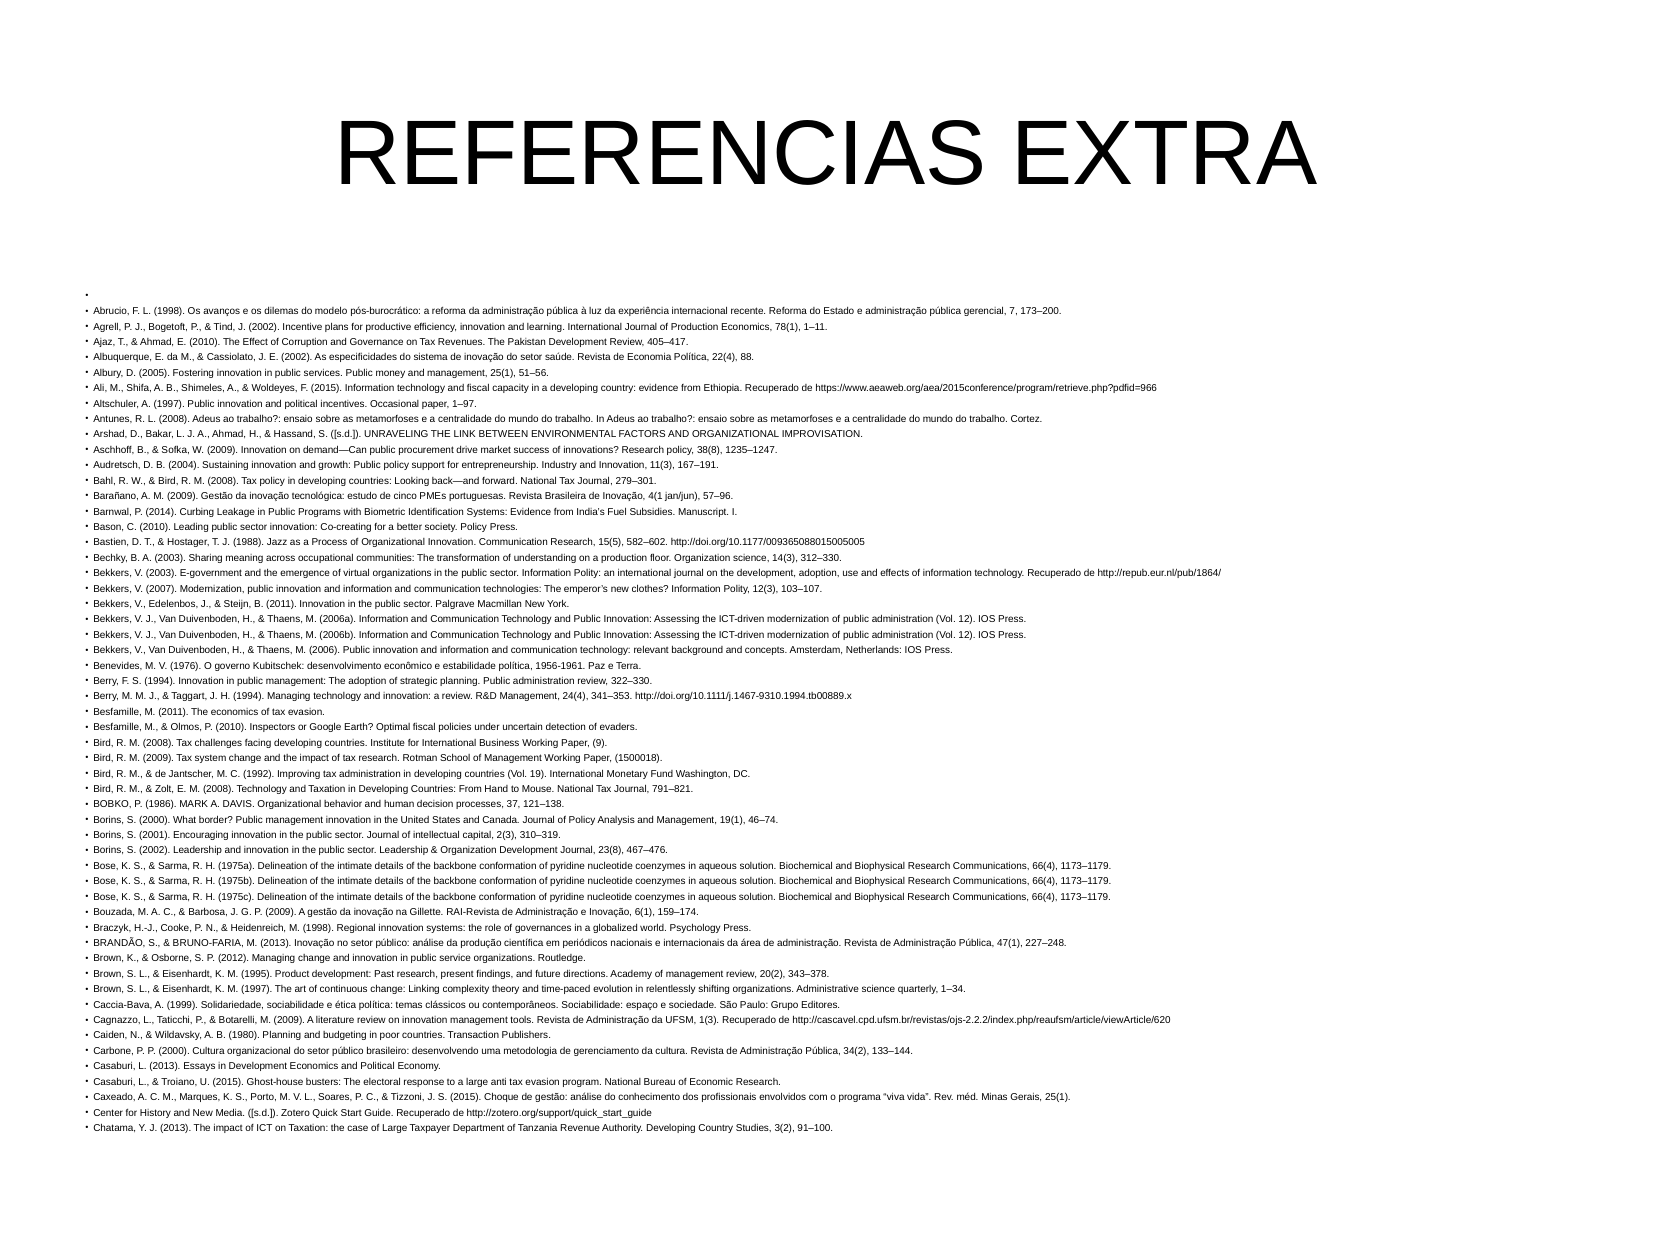

# REFERENCIAS EXTRA
Abrucio, F. L. (1998). Os avanços e os dilemas do modelo pós-burocrático: a reforma da administração pública à luz da experiência internacional recente. Reforma do Estado e administração pública gerencial, 7, 173–200.
Agrell, P. J., Bogetoft, P., & Tind, J. (2002). Incentive plans for productive efficiency, innovation and learning. International Journal of Production Economics, 78(1), 1–11.
Ajaz, T., & Ahmad, E. (2010). The Effect of Corruption and Governance on Tax Revenues. The Pakistan Development Review, 405–417.
Albuquerque, E. da M., & Cassiolato, J. E. (2002). As especificidades do sistema de inovação do setor saúde. Revista de Economia Política, 22(4), 88.
Albury, D. (2005). Fostering innovation in public services. Public money and management, 25(1), 51–56.
Ali, M., Shifa, A. B., Shimeles, A., & Woldeyes, F. (2015). Information technology and fiscal capacity in a developing country: evidence from Ethiopia. Recuperado de https://www.aeaweb.org/aea/2015conference/program/retrieve.php?pdfid=966
Altschuler, A. (1997). Public innovation and political incentives. Occasional paper, 1–97.
Antunes, R. L. (2008). Adeus ao trabalho?: ensaio sobre as metamorfoses e a centralidade do mundo do trabalho. In Adeus ao trabalho?: ensaio sobre as metamorfoses e a centralidade do mundo do trabalho. Cortez.
Arshad, D., Bakar, L. J. A., Ahmad, H., & Hassand, S. ([s.d.]). UNRAVELING THE LINK BETWEEN ENVIRONMENTAL FACTORS AND ORGANIZATIONAL IMPROVISATION.
Aschhoff, B., & Sofka, W. (2009). Innovation on demand—Can public procurement drive market success of innovations? Research policy, 38(8), 1235–1247.
Audretsch, D. B. (2004). Sustaining innovation and growth: Public policy support for entrepreneurship. Industry and Innovation, 11(3), 167–191.
Bahl, R. W., & Bird, R. M. (2008). Tax policy in developing countries: Looking back—and forward. National Tax Journal, 279–301.
Barañano, A. M. (2009). Gestão da inovação tecnológica: estudo de cinco PMEs portuguesas. Revista Brasileira de Inovação, 4(1 jan/jun), 57–96.
Barnwal, P. (2014). Curbing Leakage in Public Programs with Biometric Identification Systems: Evidence from India’s Fuel Subsidies. Manuscript. I.
Bason, C. (2010). Leading public sector innovation: Co-creating for a better society. Policy Press.
Bastien, D. T., & Hostager, T. J. (1988). Jazz as a Process of Organizational Innovation. Communication Research, 15(5), 582–602. http://doi.org/10.1177/009365088015005005
Bechky, B. A. (2003). Sharing meaning across occupational communities: The transformation of understanding on a production floor. Organization science, 14(3), 312–330.
Bekkers, V. (2003). E-government and the emergence of virtual organizations in the public sector. Information Polity: an international journal on the development, adoption, use and effects of information technology. Recuperado de http://repub.eur.nl/pub/1864/
Bekkers, V. (2007). Modernization, public innovation and information and communication technologies: The emperor’s new clothes? Information Polity, 12(3), 103–107.
Bekkers, V., Edelenbos, J., & Steijn, B. (2011). Innovation in the public sector. Palgrave Macmillan New York.
Bekkers, V. J., Van Duivenboden, H., & Thaens, M. (2006a). Information and Communication Technology and Public Innovation: Assessing the ICT-driven modernization of public administration (Vol. 12). IOS Press.
Bekkers, V. J., Van Duivenboden, H., & Thaens, M. (2006b). Information and Communication Technology and Public Innovation: Assessing the ICT-driven modernization of public administration (Vol. 12). IOS Press.
Bekkers, V., Van Duivenboden, H., & Thaens, M. (2006). Public innovation and information and communication technology: relevant background and concepts. Amsterdam, Netherlands: IOS Press.
Benevides, M. V. (1976). O governo Kubitschek: desenvolvimento econômico e estabilidade política, 1956-1961. Paz e Terra.
Berry, F. S. (1994). Innovation in public management: The adoption of strategic planning. Public administration review, 322–330.
Berry, M. M. J., & Taggart, J. H. (1994). Managing technology and innovation: a review. R&D Management, 24(4), 341–353. http://doi.org/10.1111/j.1467-9310.1994.tb00889.x
Besfamille, M. (2011). The economics of tax evasion.
Besfamille, M., & Olmos, P. (2010). Inspectors or Google Earth? Optimal fiscal policies under uncertain detection of evaders.
Bird, R. M. (2008). Tax challenges facing developing countries. Institute for International Business Working Paper, (9).
Bird, R. M. (2009). Tax system change and the impact of tax research. Rotman School of Management Working Paper, (1500018).
Bird, R. M., & de Jantscher, M. C. (1992). Improving tax administration in developing countries (Vol. 19). International Monetary Fund Washington, DC.
Bird, R. M., & Zolt, E. M. (2008). Technology and Taxation in Developing Countries: From Hand to Mouse. National Tax Journal, 791–821.
BOBKO, P. (1986). MARK A. DAVIS. Organizational behavior and human decision processes, 37, 121–138.
Borins, S. (2000). What border? Public management innovation in the United States and Canada. Journal of Policy Analysis and Management, 19(1), 46–74.
Borins, S. (2001). Encouraging innovation in the public sector. Journal of intellectual capital, 2(3), 310–319.
Borins, S. (2002). Leadership and innovation in the public sector. Leadership & Organization Development Journal, 23(8), 467–476.
Bose, K. S., & Sarma, R. H. (1975a). Delineation of the intimate details of the backbone conformation of pyridine nucleotide coenzymes in aqueous solution. Biochemical and Biophysical Research Communications, 66(4), 1173–1179.
Bose, K. S., & Sarma, R. H. (1975b). Delineation of the intimate details of the backbone conformation of pyridine nucleotide coenzymes in aqueous solution. Biochemical and Biophysical Research Communications, 66(4), 1173–1179.
Bose, K. S., & Sarma, R. H. (1975c). Delineation of the intimate details of the backbone conformation of pyridine nucleotide coenzymes in aqueous solution. Biochemical and Biophysical Research Communications, 66(4), 1173–1179.
Bouzada, M. A. C., & Barbosa, J. G. P. (2009). A gestão da inovação na Gillette. RAI-Revista de Administração e Inovação, 6(1), 159–174.
Braczyk, H.-J., Cooke, P. N., & Heidenreich, M. (1998). Regional innovation systems: the role of governances in a globalized world. Psychology Press.
BRANDÃO, S., & BRUNO-FARIA, M. (2013). Inovação no setor público: análise da produção científica em periódicos nacionais e internacionais da área de administração. Revista de Administração Pública, 47(1), 227–248.
Brown, K., & Osborne, S. P. (2012). Managing change and innovation in public service organizations. Routledge.
Brown, S. L., & Eisenhardt, K. M. (1995). Product development: Past research, present findings, and future directions. Academy of management review, 20(2), 343–378.
Brown, S. L., & Eisenhardt, K. M. (1997). The art of continuous change: Linking complexity theory and time-paced evolution in relentlessly shifting organizations. Administrative science quarterly, 1–34.
Caccia-Bava, A. (1999). Solidariedade, sociabilidade e ética política: temas clássicos ou contemporâneos. Sociabilidade: espaço e sociedade. São Paulo: Grupo Editores.
Cagnazzo, L., Taticchi, P., & Botarelli, M. (2009). A literature review on innovation management tools. Revista de Administração da UFSM, 1(3). Recuperado de http://cascavel.cpd.ufsm.br/revistas/ojs-2.2.2/index.php/reaufsm/article/viewArticle/620
Caiden, N., & Wildavsky, A. B. (1980). Planning and budgeting in poor countries. Transaction Publishers.
Carbone, P. P. (2000). Cultura organizacional do setor público brasileiro: desenvolvendo uma metodologia de gerenciamento da cultura. Revista de Administração Pública, 34(2), 133–144.
Casaburi, L. (2013). Essays in Development Economics and Political Economy.
Casaburi, L., & Troiano, U. (2015). Ghost-house busters: The electoral response to a large anti tax evasion program. National Bureau of Economic Research.
Caxeado, A. C. M., Marques, K. S., Porto, M. V. L., Soares, P. C., & Tizzoni, J. S. (2015). Choque de gestão: análise do conhecimento dos profissionais envolvidos com o programa “viva vida”. Rev. méd. Minas Gerais, 25(1).
Center for History and New Media. ([s.d.]). Zotero Quick Start Guide. Recuperado de http://zotero.org/support/quick_start_guide
Chatama, Y. J. (2013). The impact of ICT on Taxation: the case of Large Taxpayer Department of Tanzania Revenue Authority. Developing Country Studies, 3(2), 91–100.